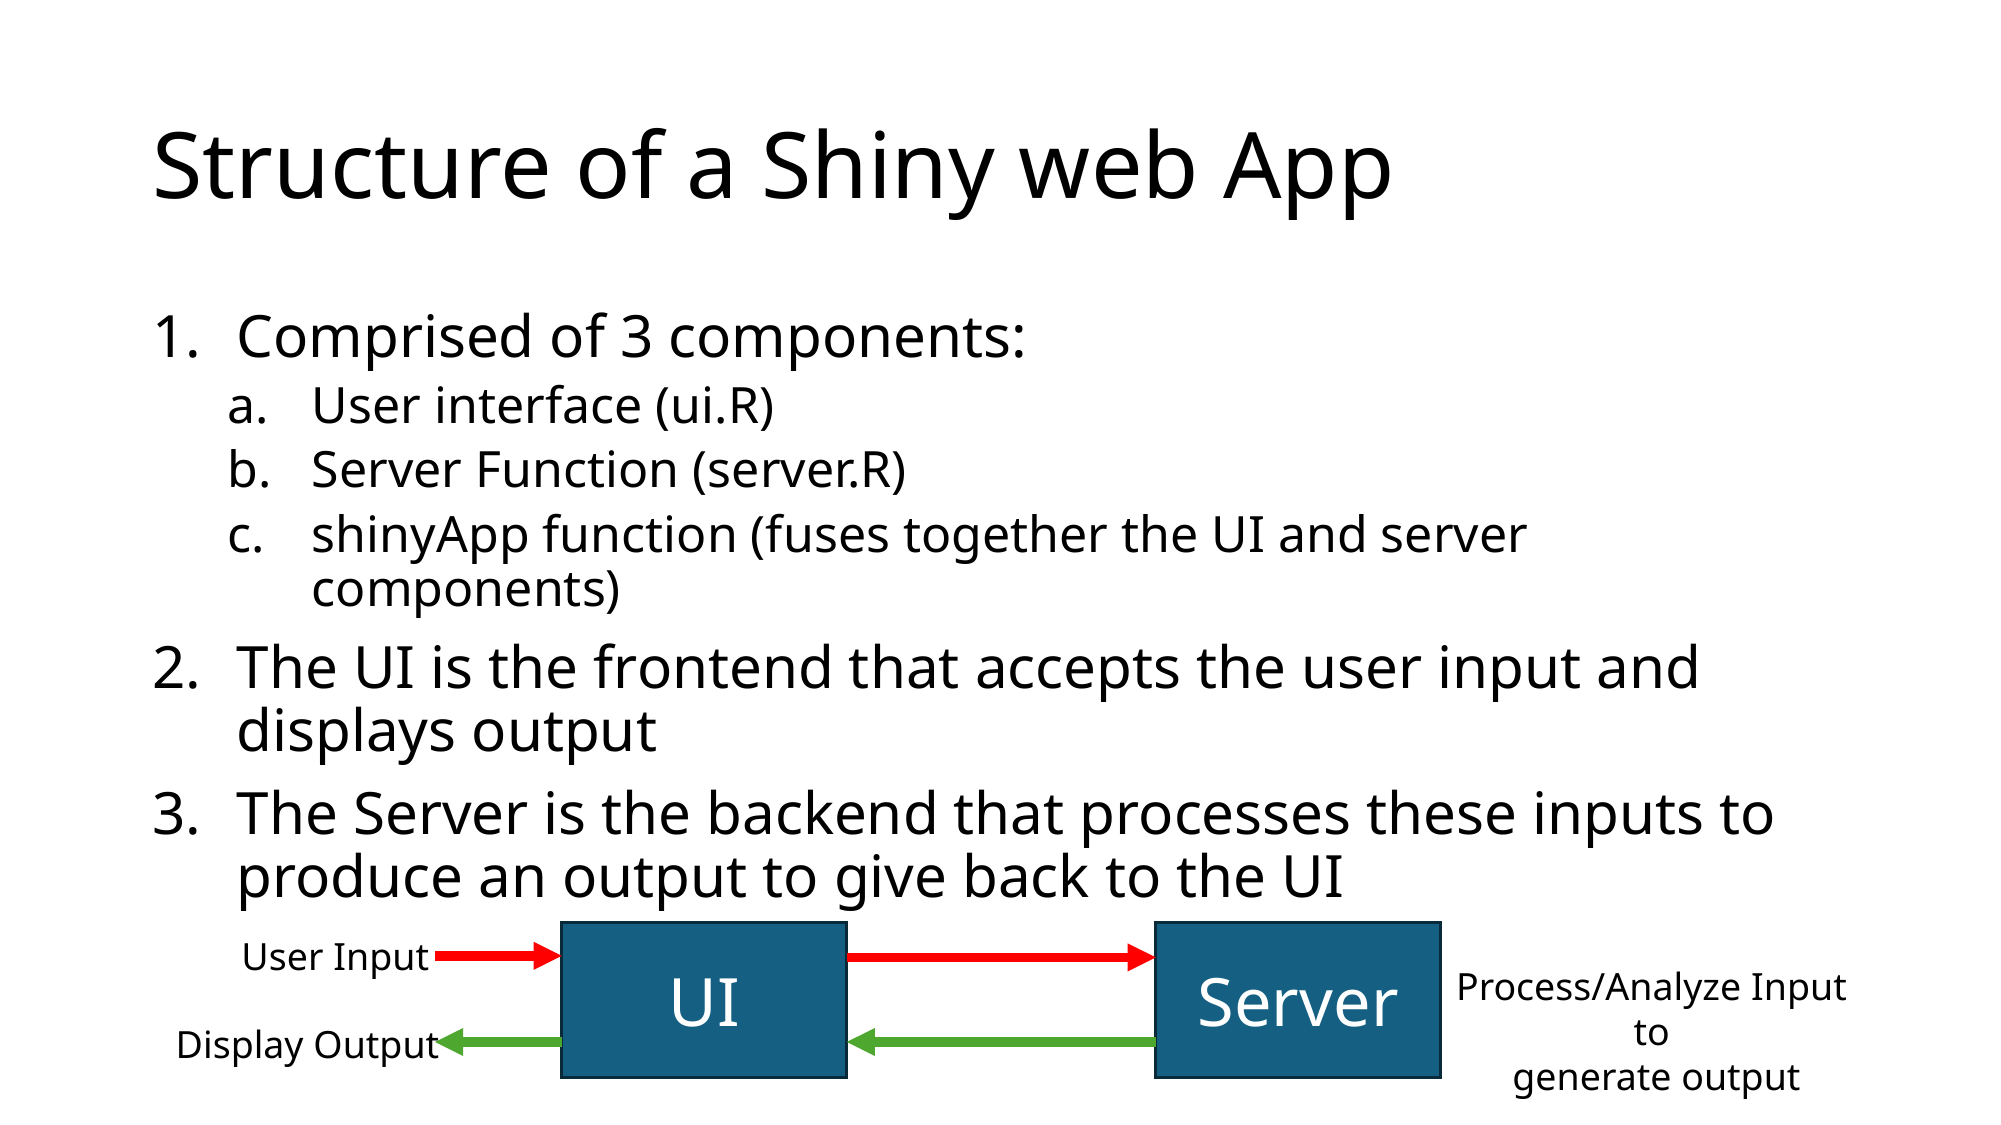

# Structure of a Shiny web App
Comprised of 3 components:
User interface (ui.R)
Server Function (server.R)
shinyApp function (fuses together the UI and server components)
The UI is the frontend that accepts the user input and displays output
The Server is the backend that processes these inputs to produce an output to give back to the UI
UI
Server
User Input
Process/Analyze Input to
 generate output
Display Output